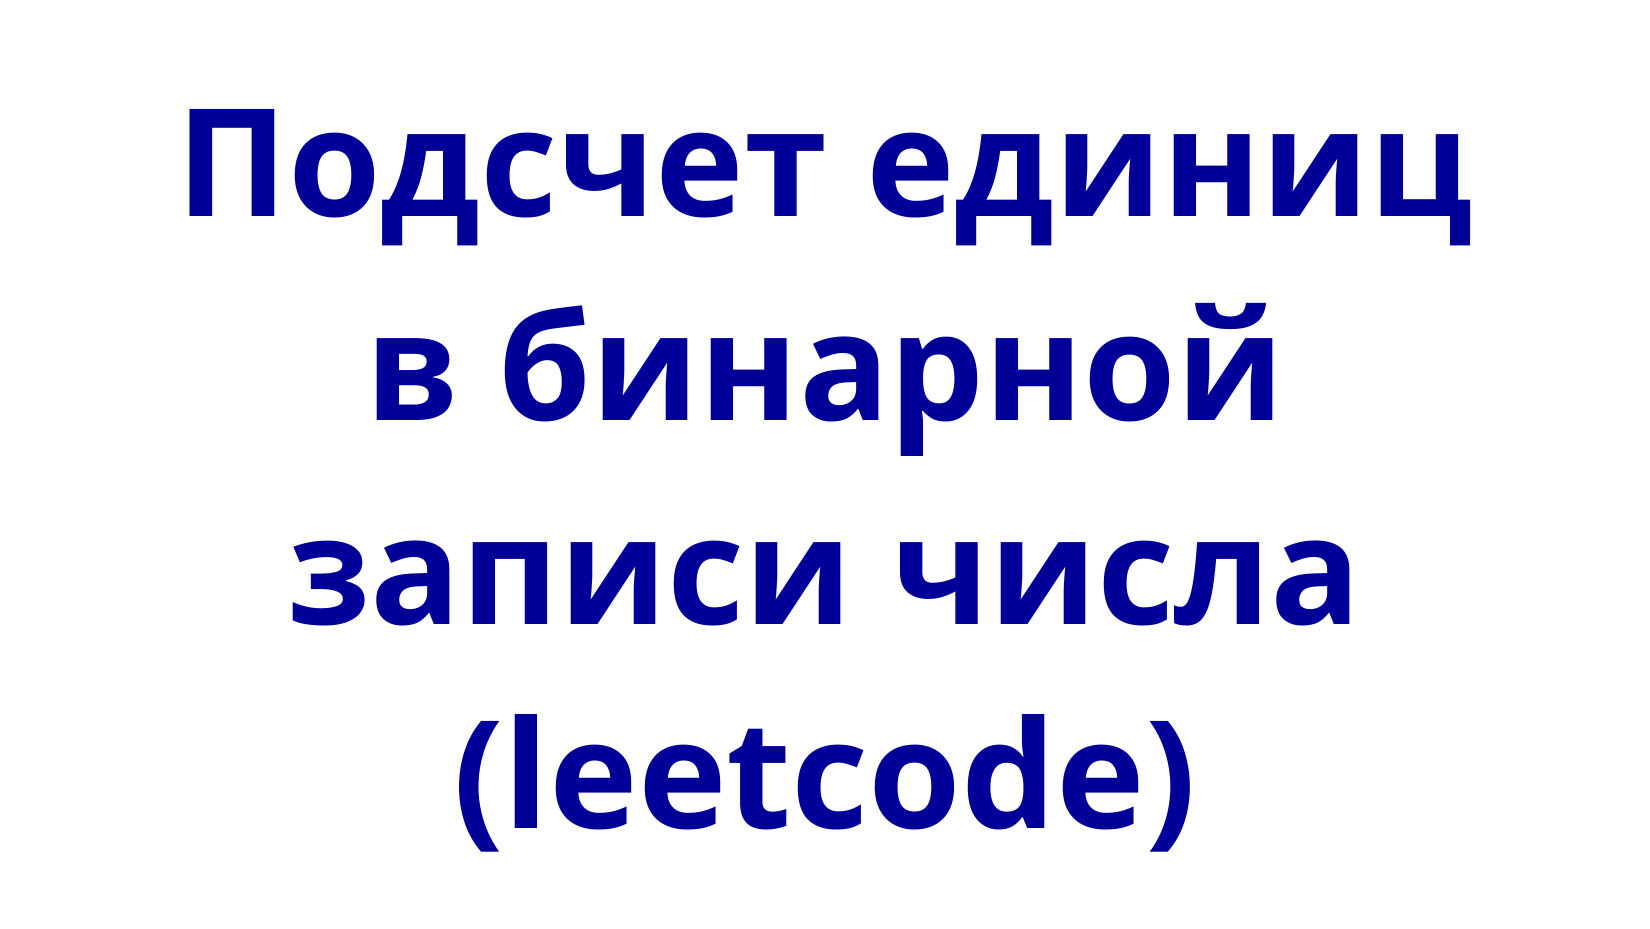

# Подсчет единиц
в бинарной
записи числа
(leetcode)